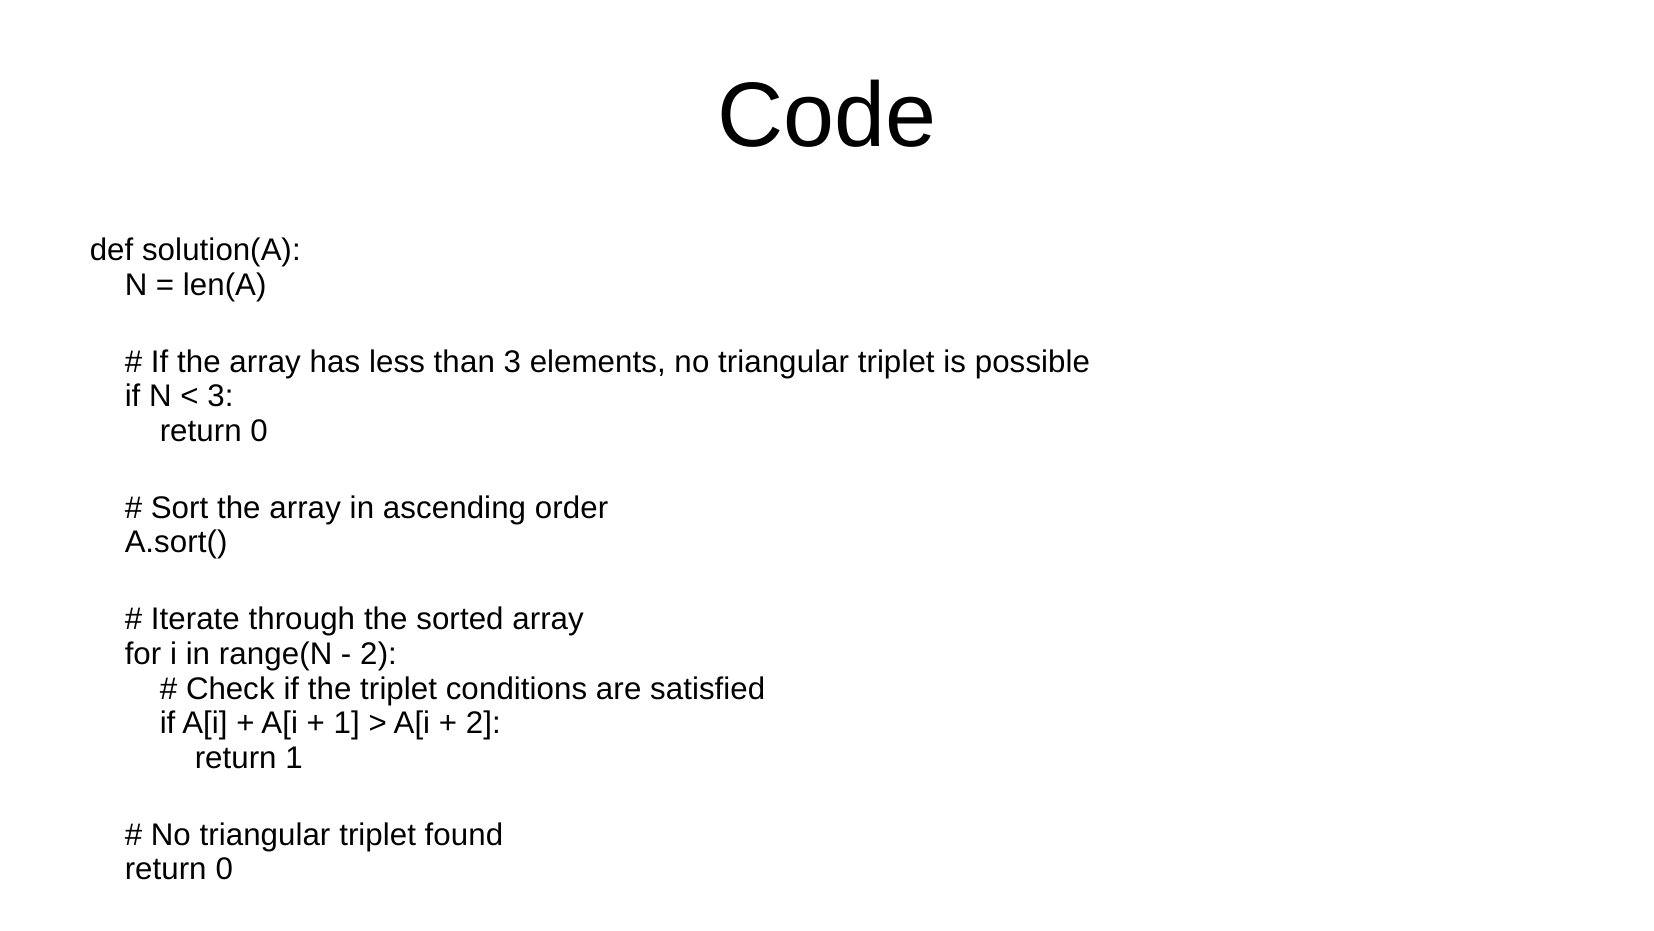

# Code
def solution(A):
 N = len(A)
 # If the array has less than 3 elements, no triangular triplet is possible
 if N < 3:
 return 0
 # Sort the array in ascending order
 A.sort()
 # Iterate through the sorted array
 for i in range(N - 2):
 # Check if the triplet conditions are satisfied
 if A[i] + A[i + 1] > A[i + 2]:
 return 1
 # No triangular triplet found
 return 0